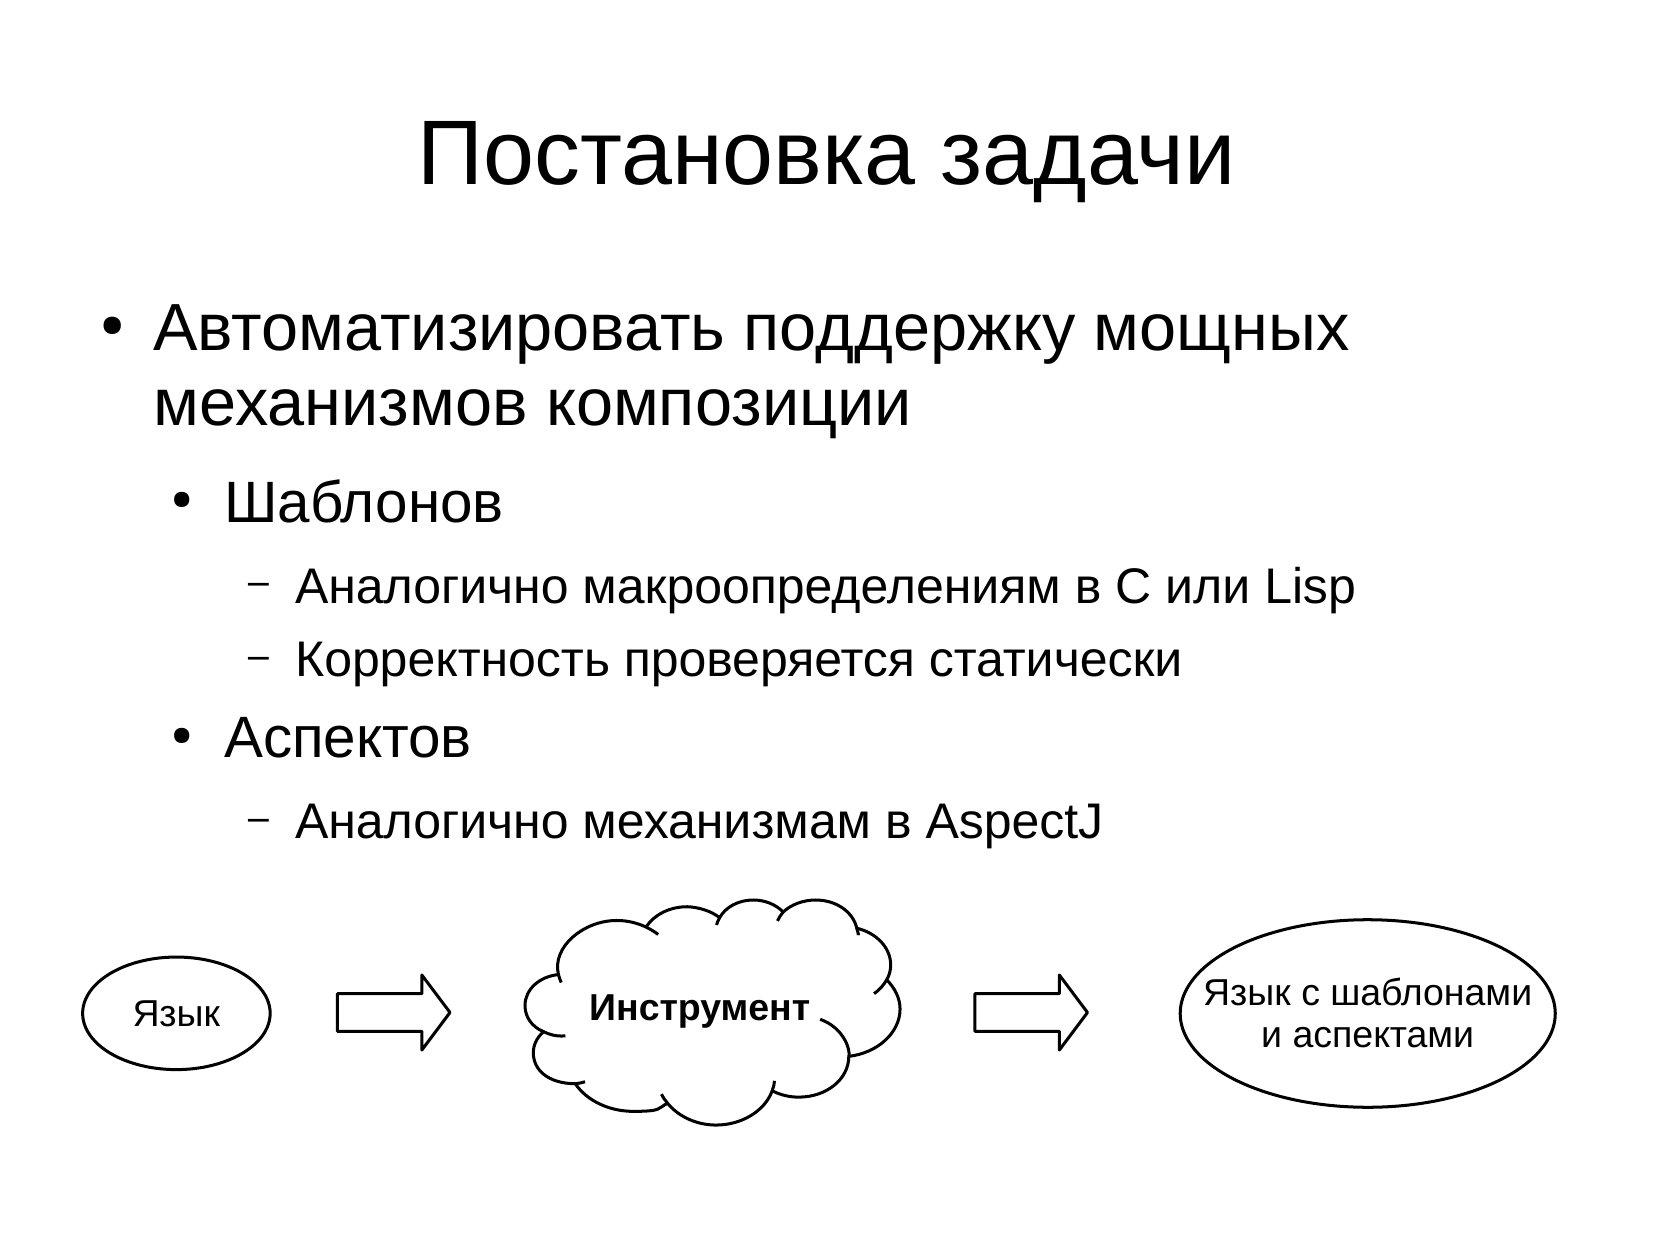

# Постановка задачи
Автоматизировать поддержку мощных механизмов композиции
Шаблонов
Аналогично макроопределениям в C или Lisp
Корректность проверяется статически
Аспектов
Аналогично механизмам в AspectJ
Инструмент
Язык с шаблонами
и аспектами
Язык